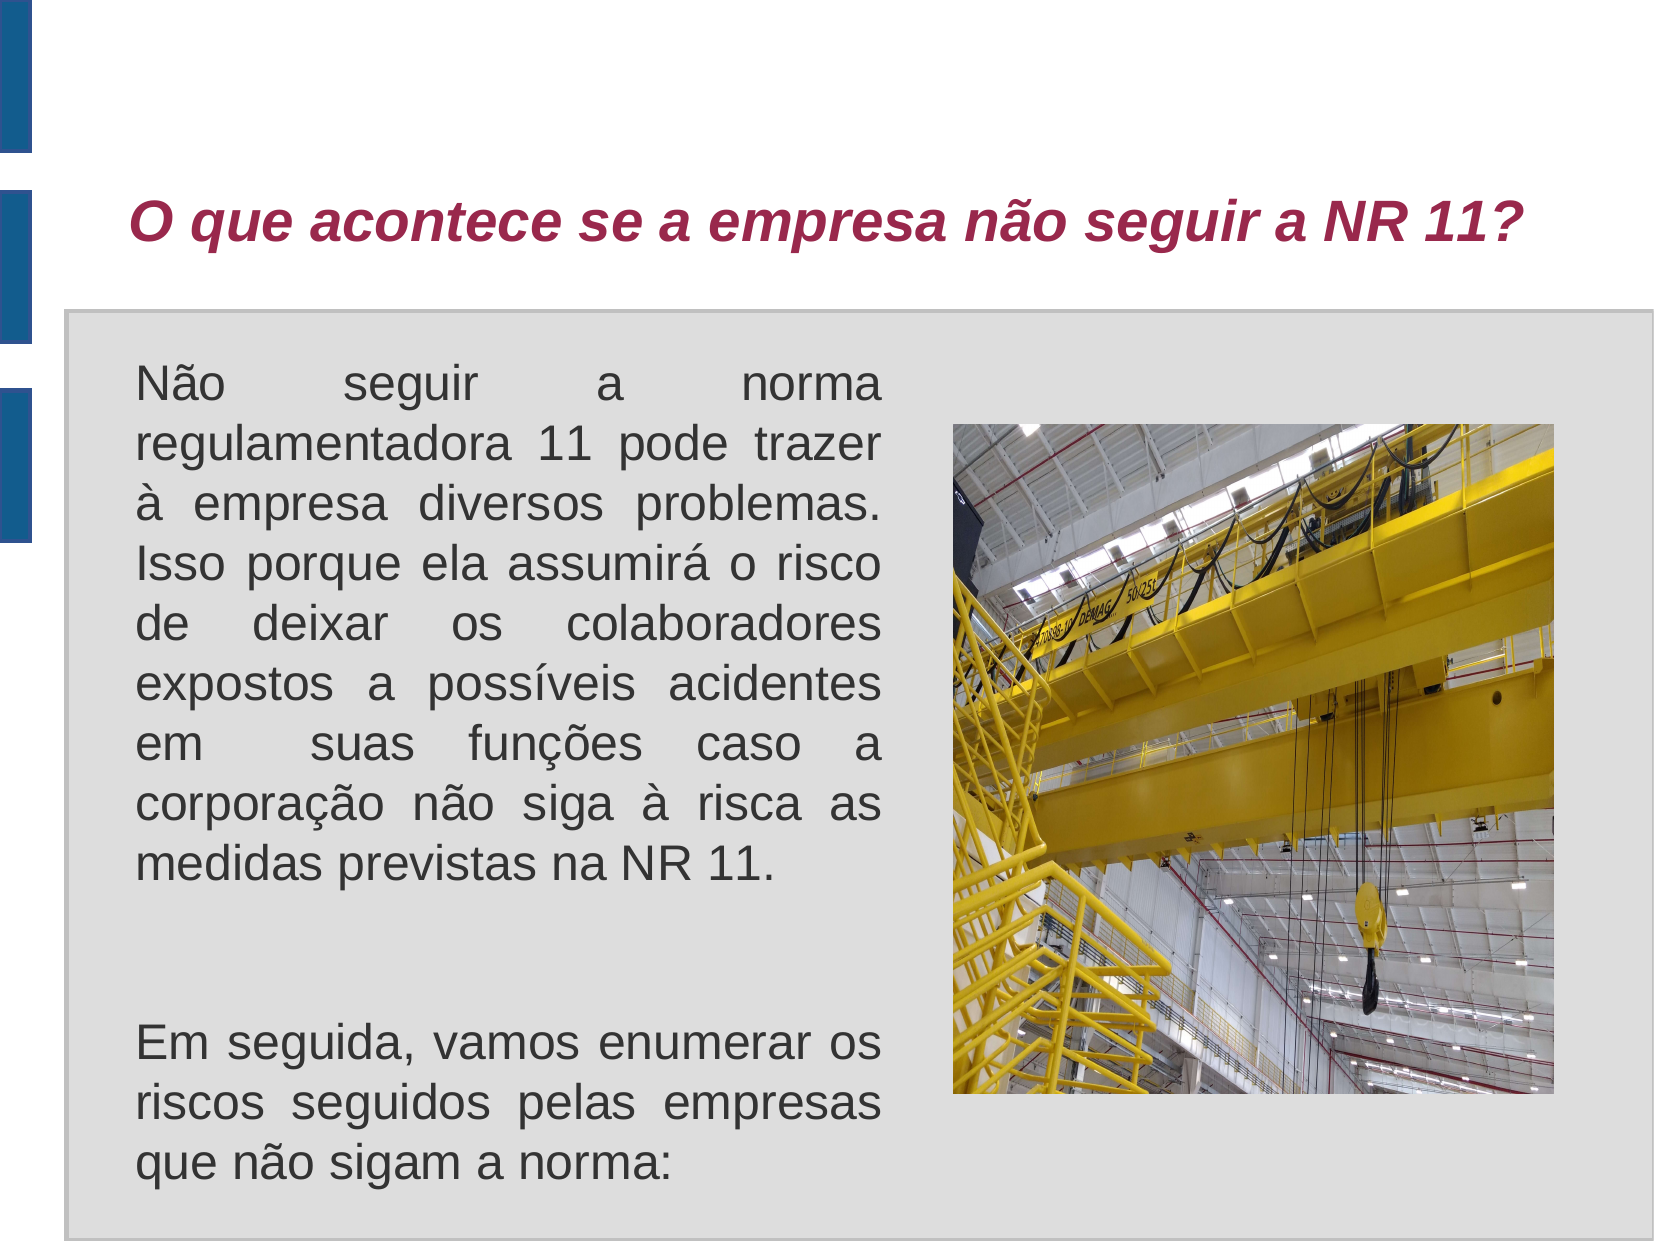

# O que acontece se a empresa não seguir a NR 11?
Não seguir a norma regulamentadora 11 pode trazer à empresa diversos problemas. Isso porque ela assumirá o risco de deixar os colaboradores expostos a possíveis acidentes em suas funções caso a corporação não siga à risca as medidas previstas na NR 11.
Em seguida, vamos enumerar os riscos seguidos pelas empresas que não sigam a norma: